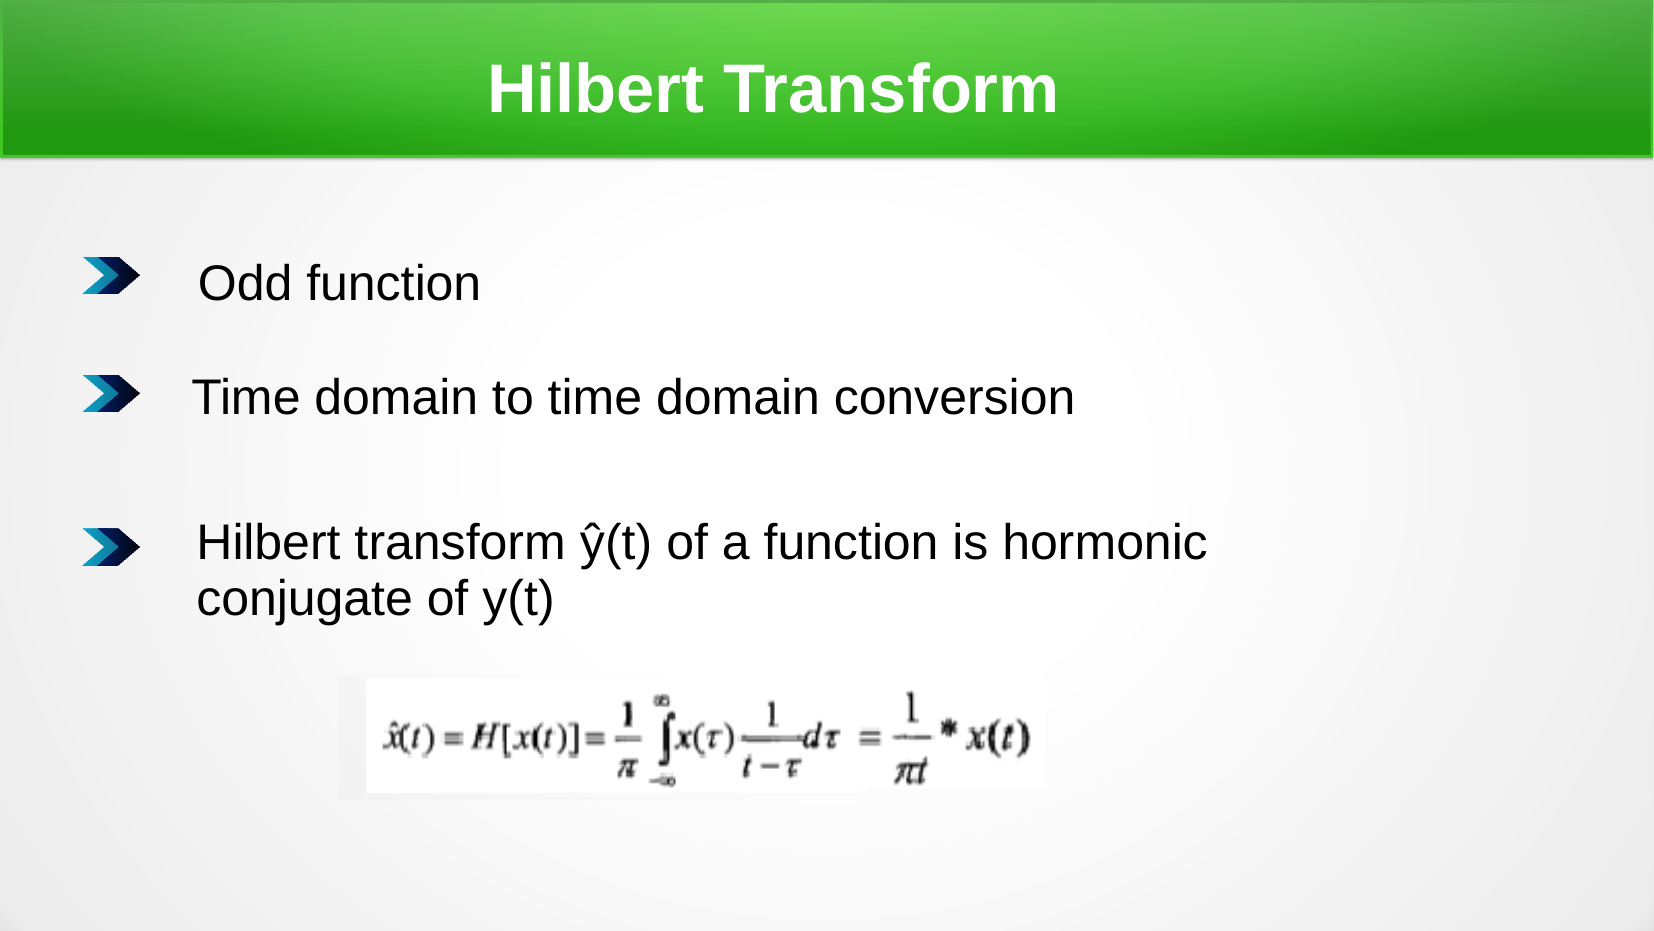

# Hilbert Transform
Odd function
Time domain to time domain conversion
Hilbert transform ŷ(t) of a function is hormonic conjugate of y(t)